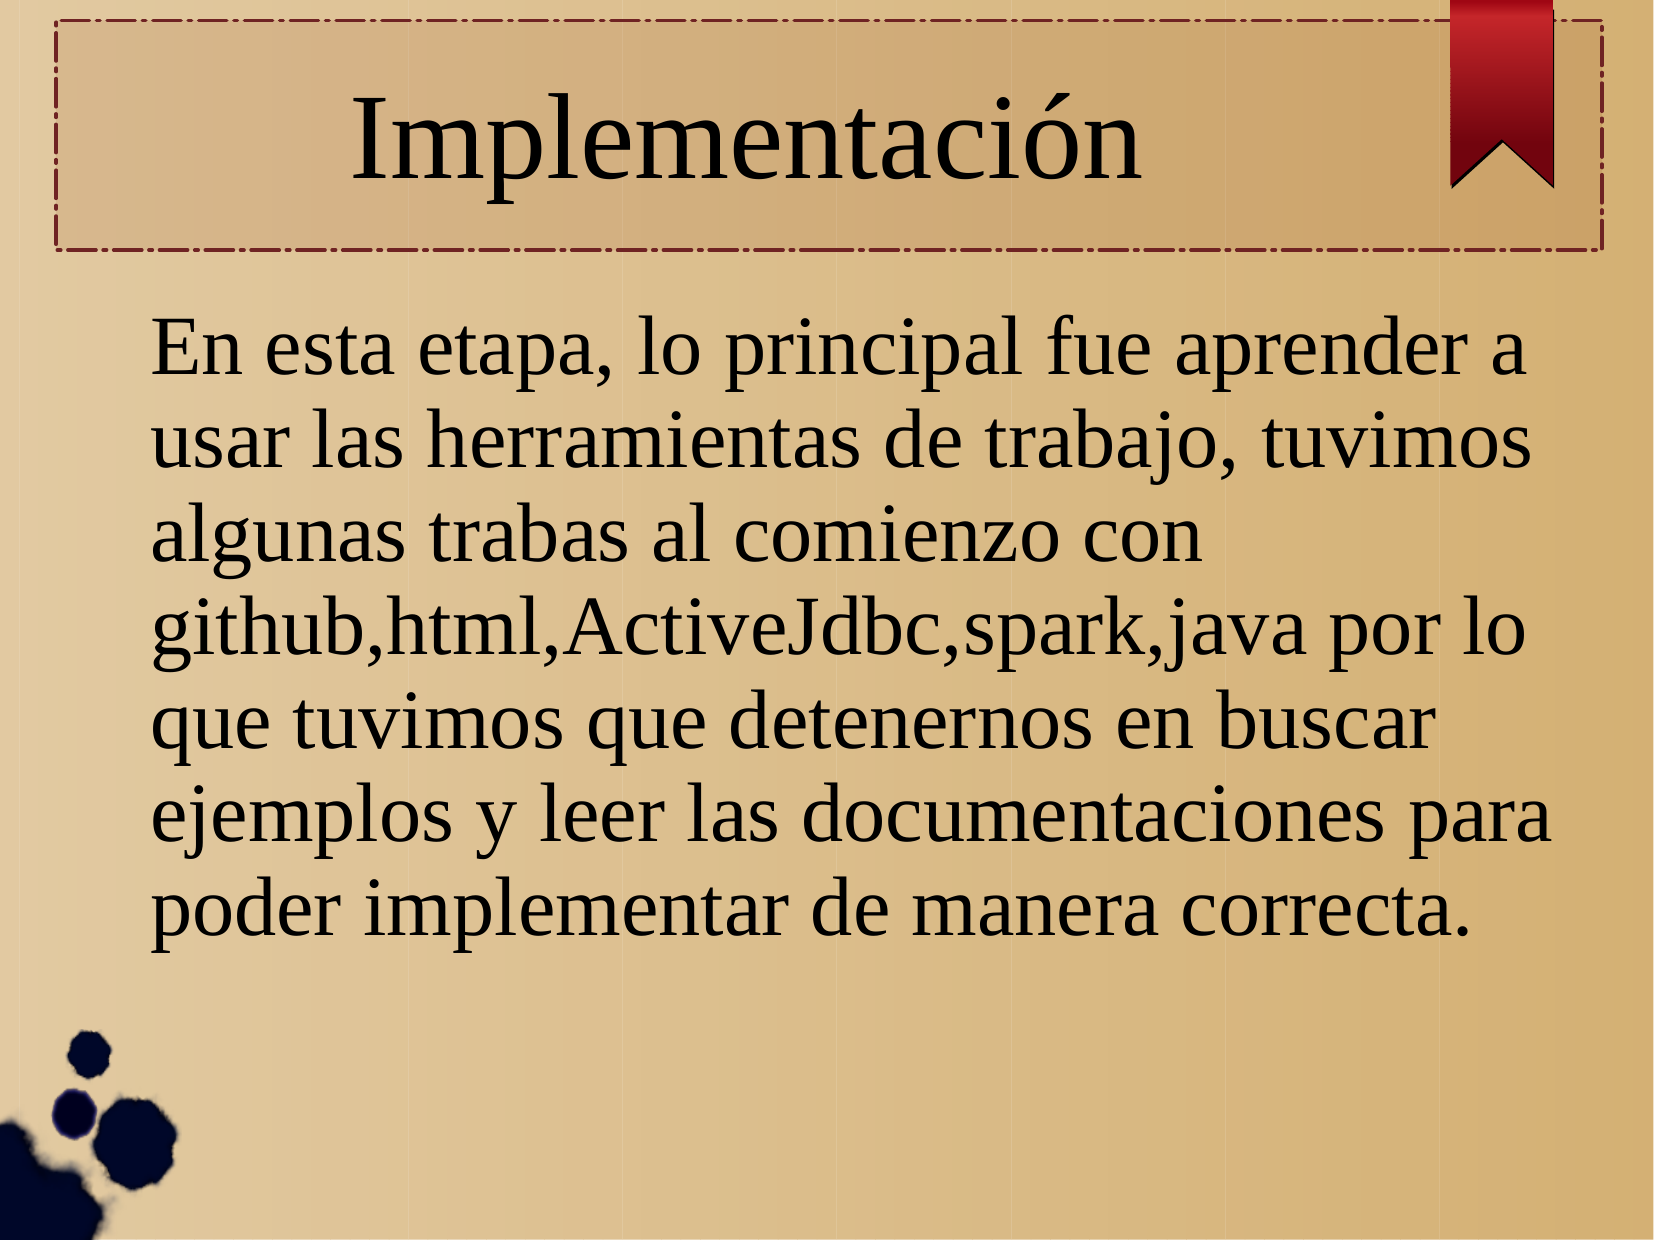

# Implementación
En esta etapa, lo principal fue aprender a usar las herramientas de trabajo, tuvimos algunas trabas al comienzo con github,html,ActiveJdbc,spark,java por lo que tuvimos que detenernos en buscar ejemplos y leer las documentaciones para poder implementar de manera correcta.